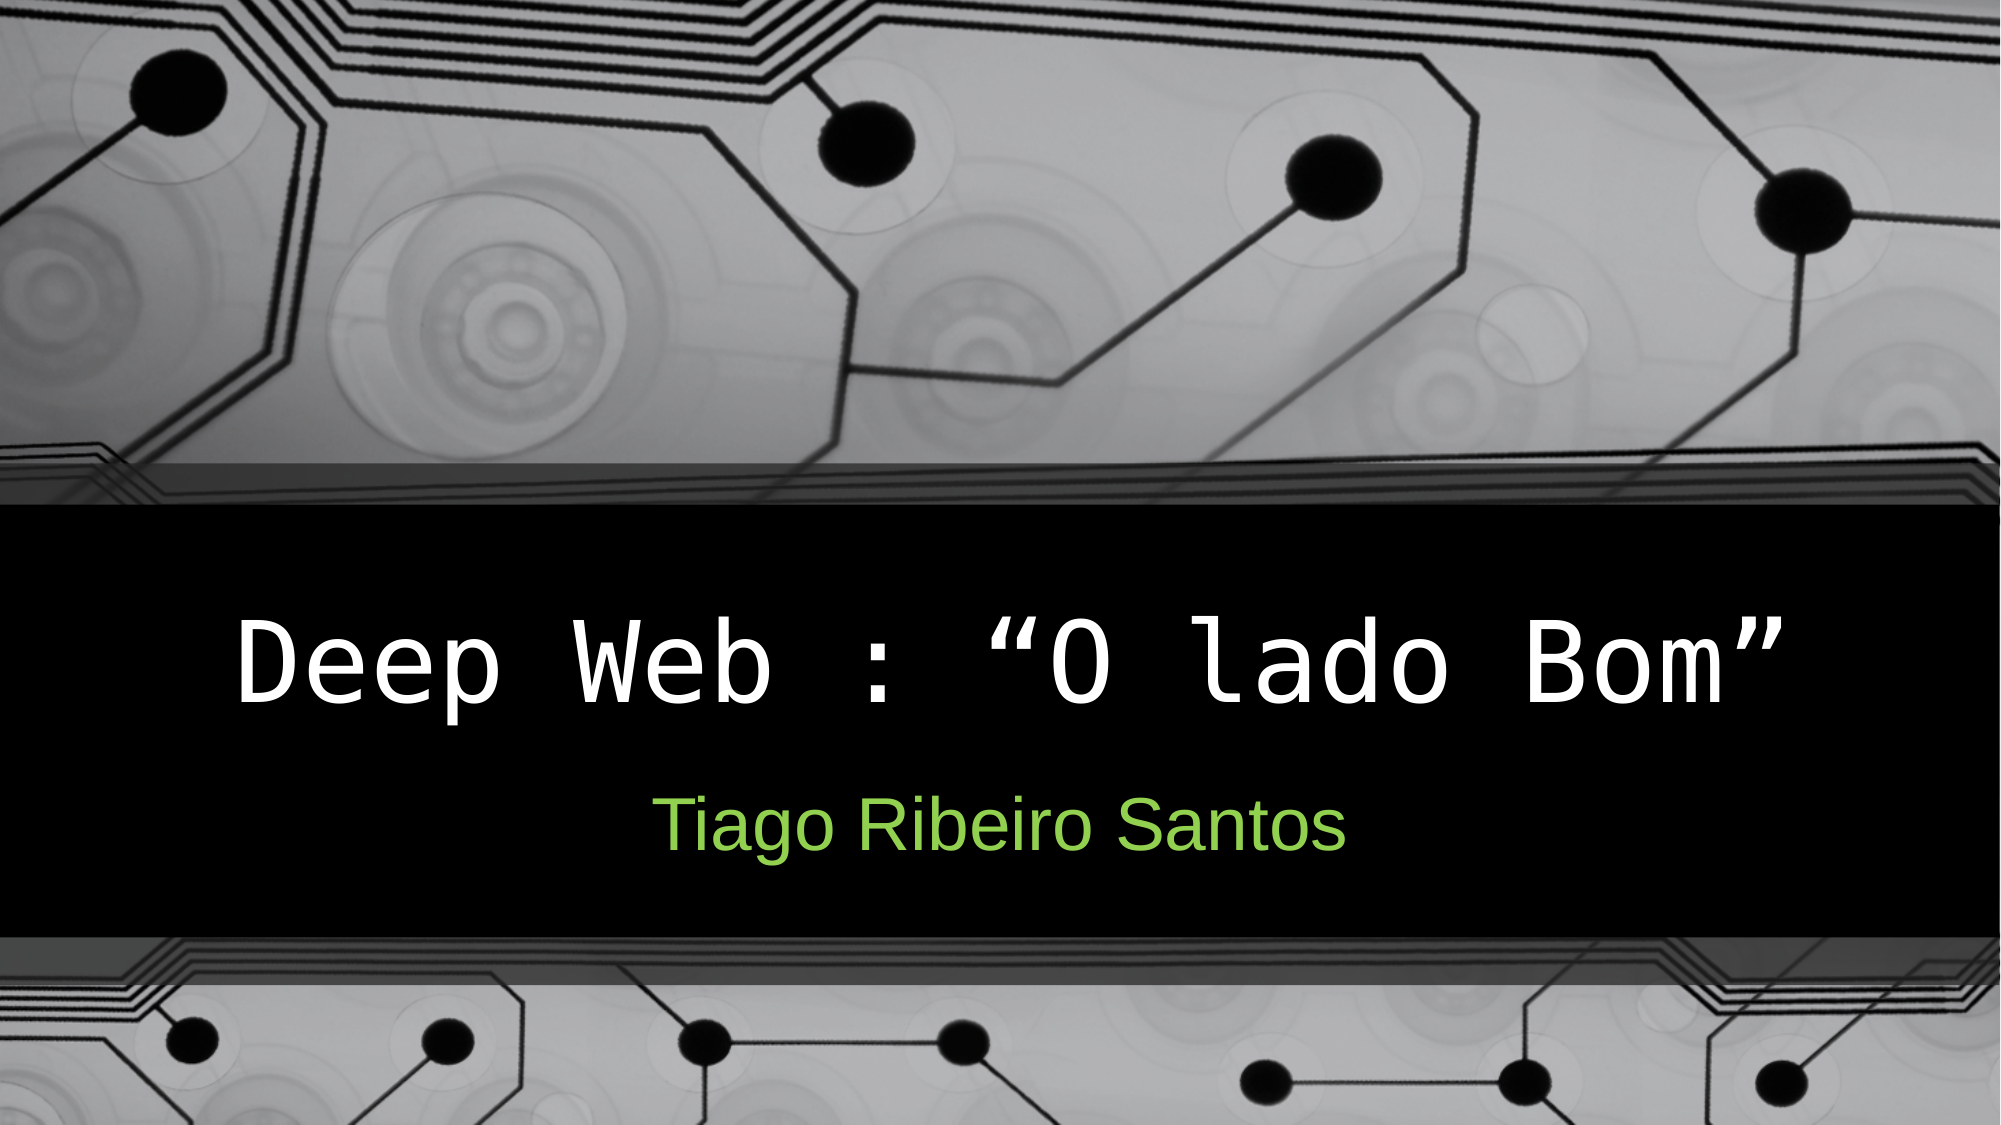

# Deep Web : “O lado Bom”
Tiago Ribeiro Santos